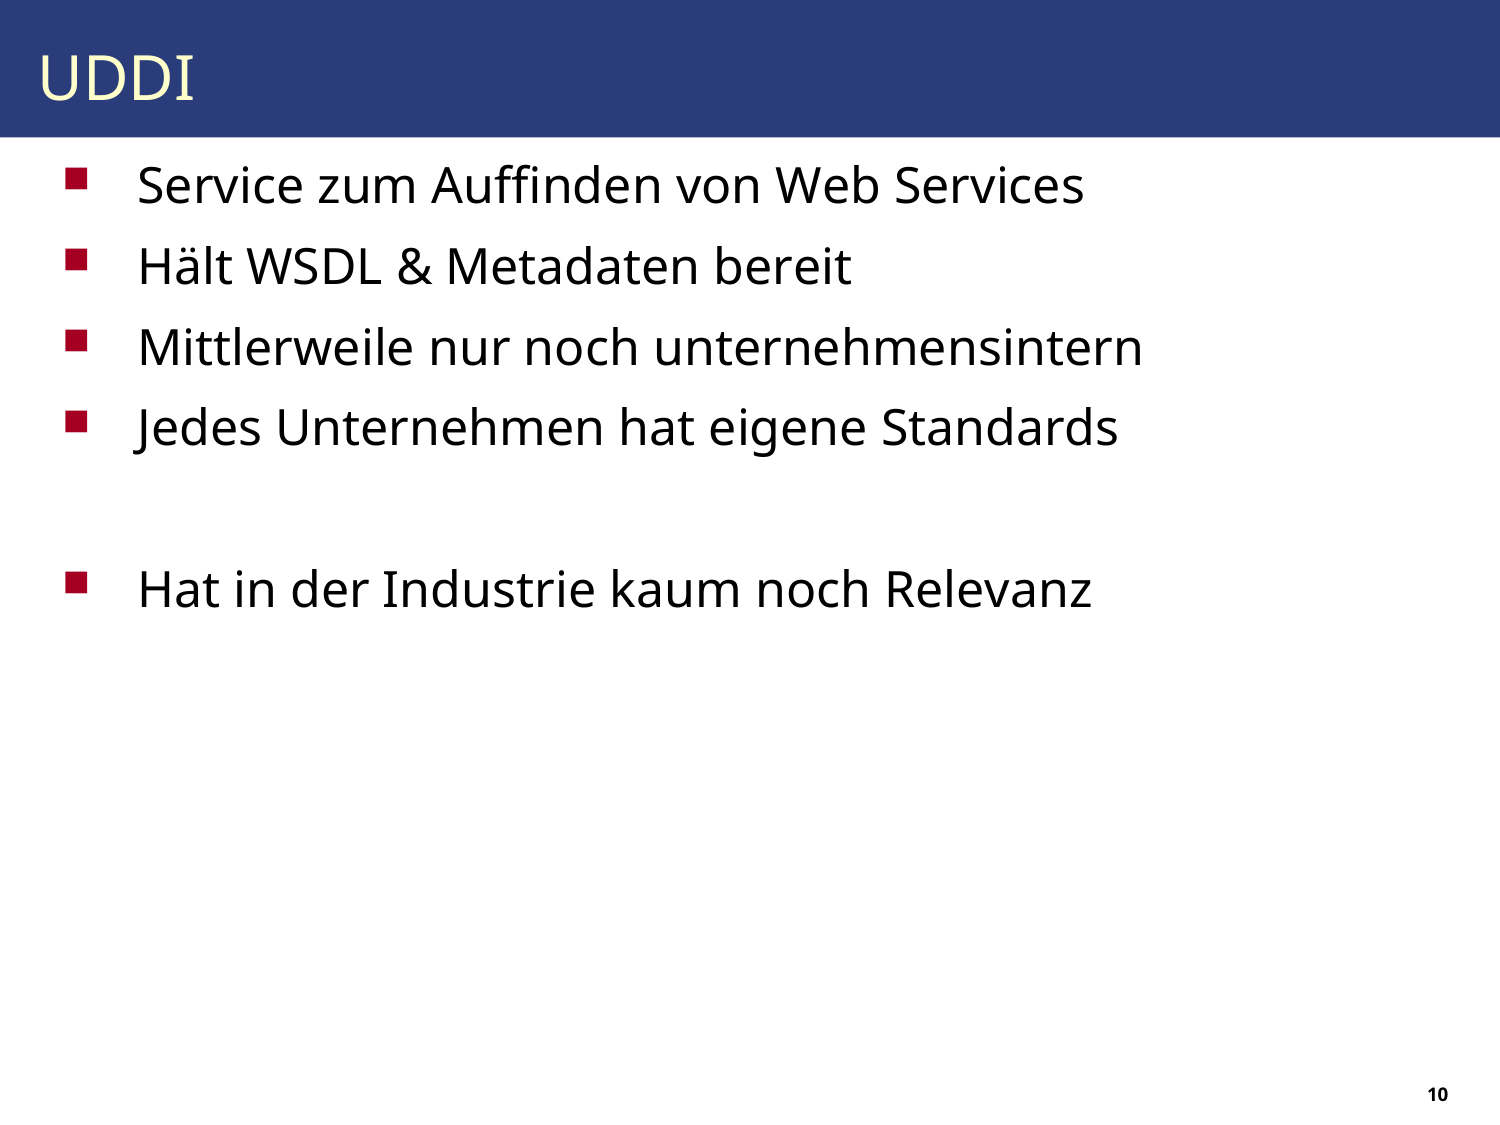

UDDI
# Service zum Auffinden von Web Services
Hält WSDL & Metadaten bereit
Mittlerweile nur noch unternehmensintern
Jedes Unternehmen hat eigene Standards
Hat in der Industrie kaum noch Relevanz